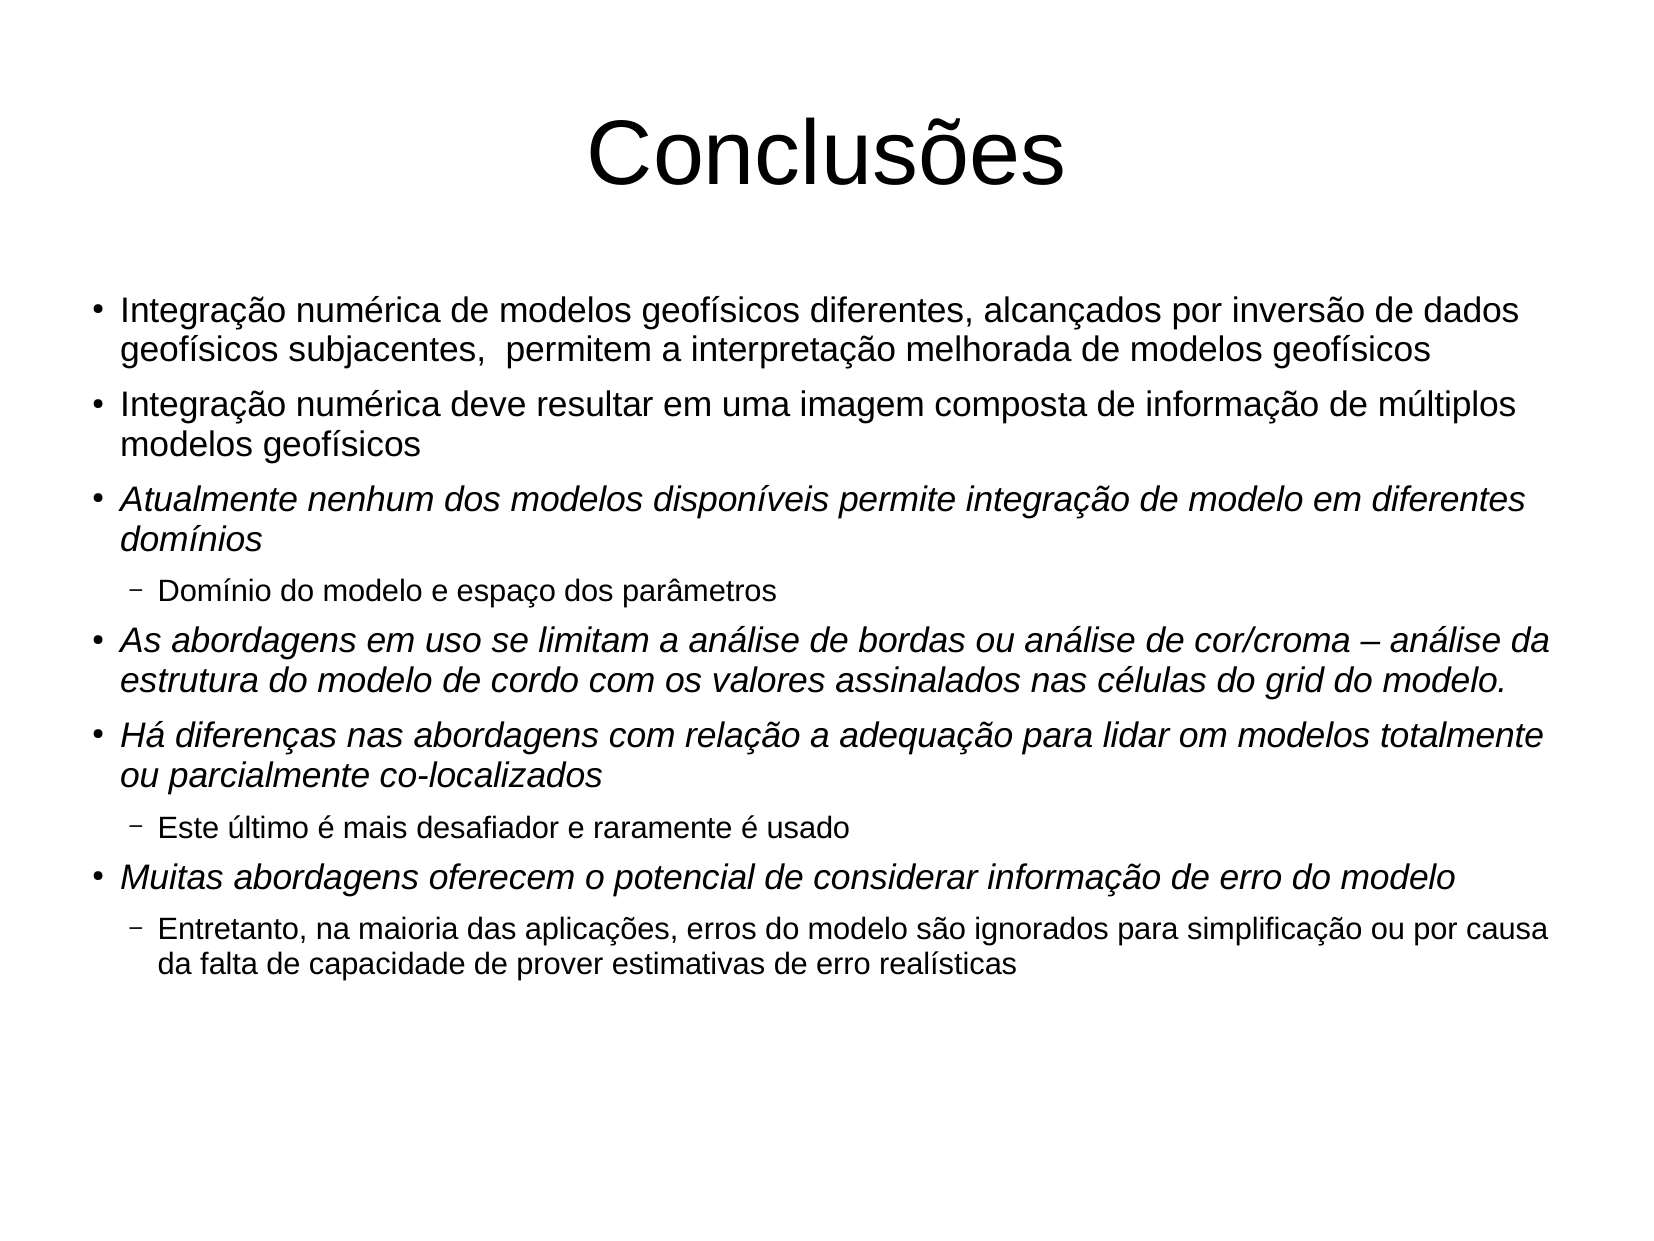

# Conclusões
Integração numérica de modelos geofísicos diferentes, alcançados por inversão de dados geofísicos subjacentes, permitem a interpretação melhorada de modelos geofísicos
Integração numérica deve resultar em uma imagem composta de informação de múltiplos modelos geofísicos
Atualmente nenhum dos modelos disponíveis permite integração de modelo em diferentes domínios
Domínio do modelo e espaço dos parâmetros
As abordagens em uso se limitam a análise de bordas ou análise de cor/croma – análise da estrutura do modelo de cordo com os valores assinalados nas células do grid do modelo.
Há diferenças nas abordagens com relação a adequação para lidar om modelos totalmente ou parcialmente co-localizados
Este último é mais desafiador e raramente é usado
Muitas abordagens oferecem o potencial de considerar informação de erro do modelo
Entretanto, na maioria das aplicações, erros do modelo são ignorados para simplificação ou por causa da falta de capacidade de prover estimativas de erro realísticas